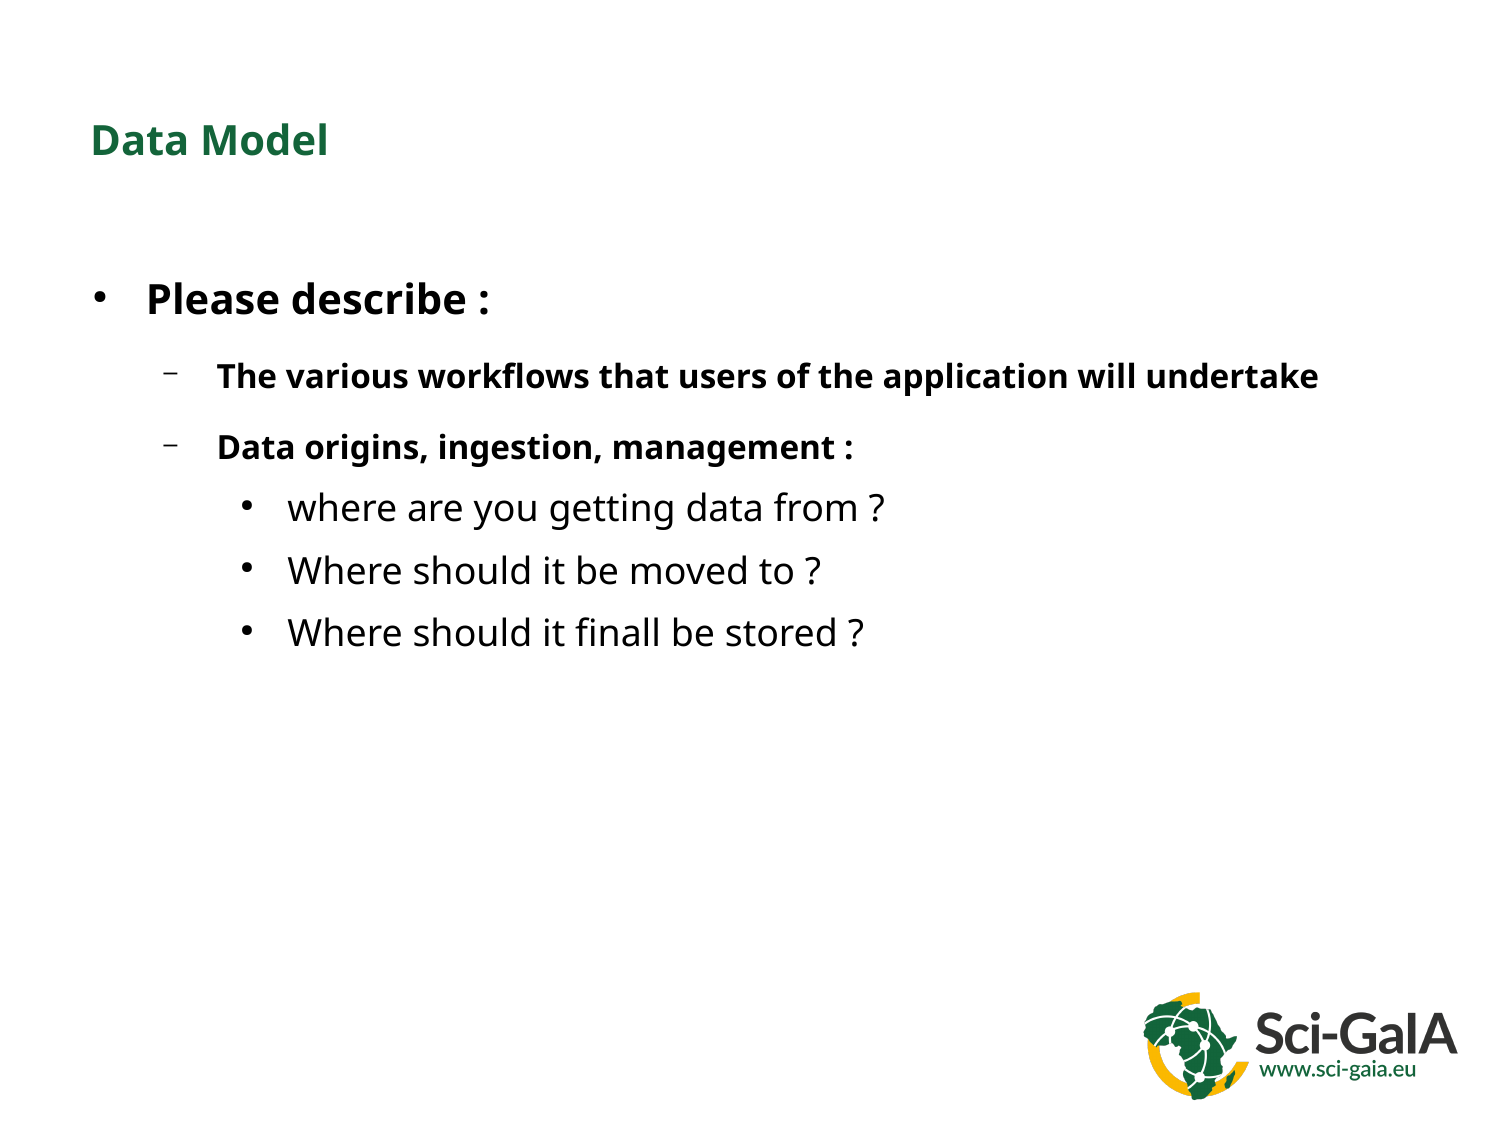

# Data Model
Please describe :
The various workflows that users of the application will undertake
Data origins, ingestion, management :
where are you getting data from ?
Where should it be moved to ?
Where should it finall be stored ?